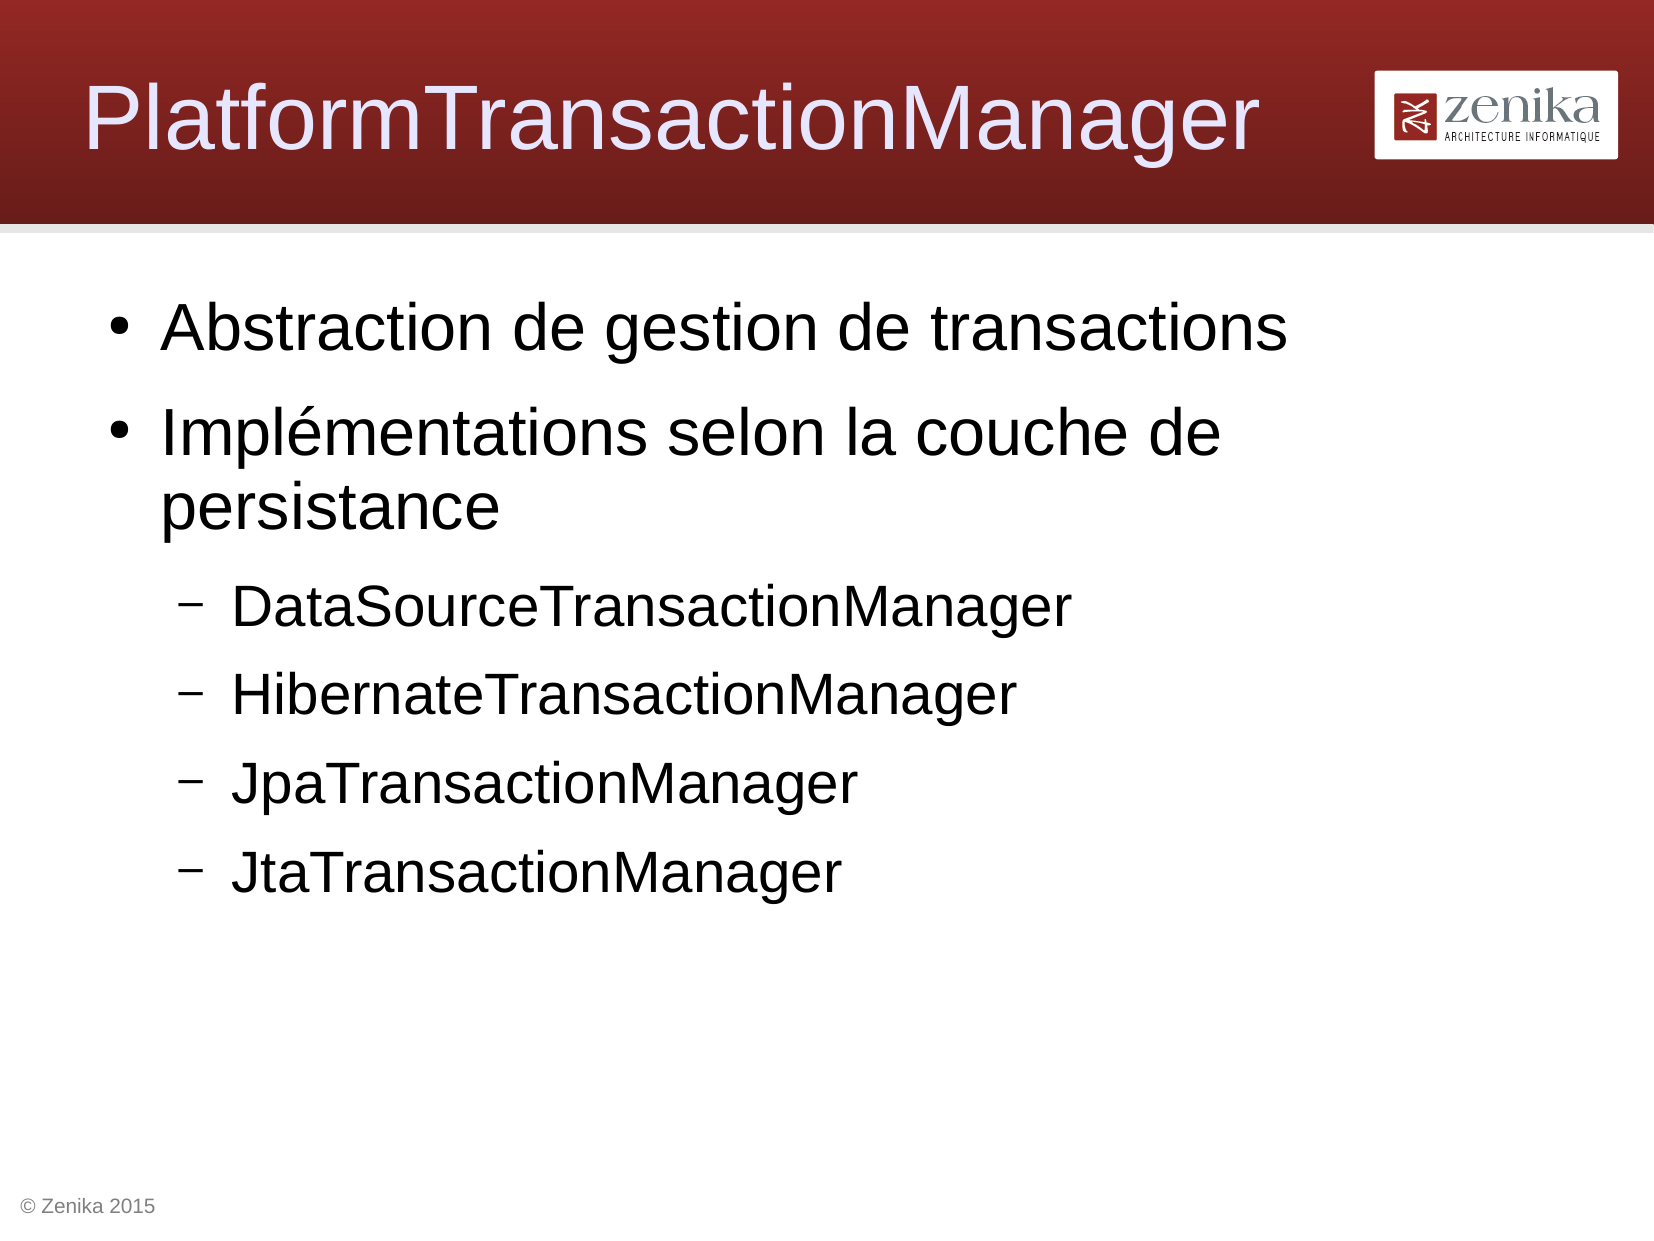

# PlatformTransactionManager
Abstraction de gestion de transactions
Implémentations selon la couche de persistance
DataSourceTransactionManager
HibernateTransactionManager
JpaTransactionManager
JtaTransactionManager